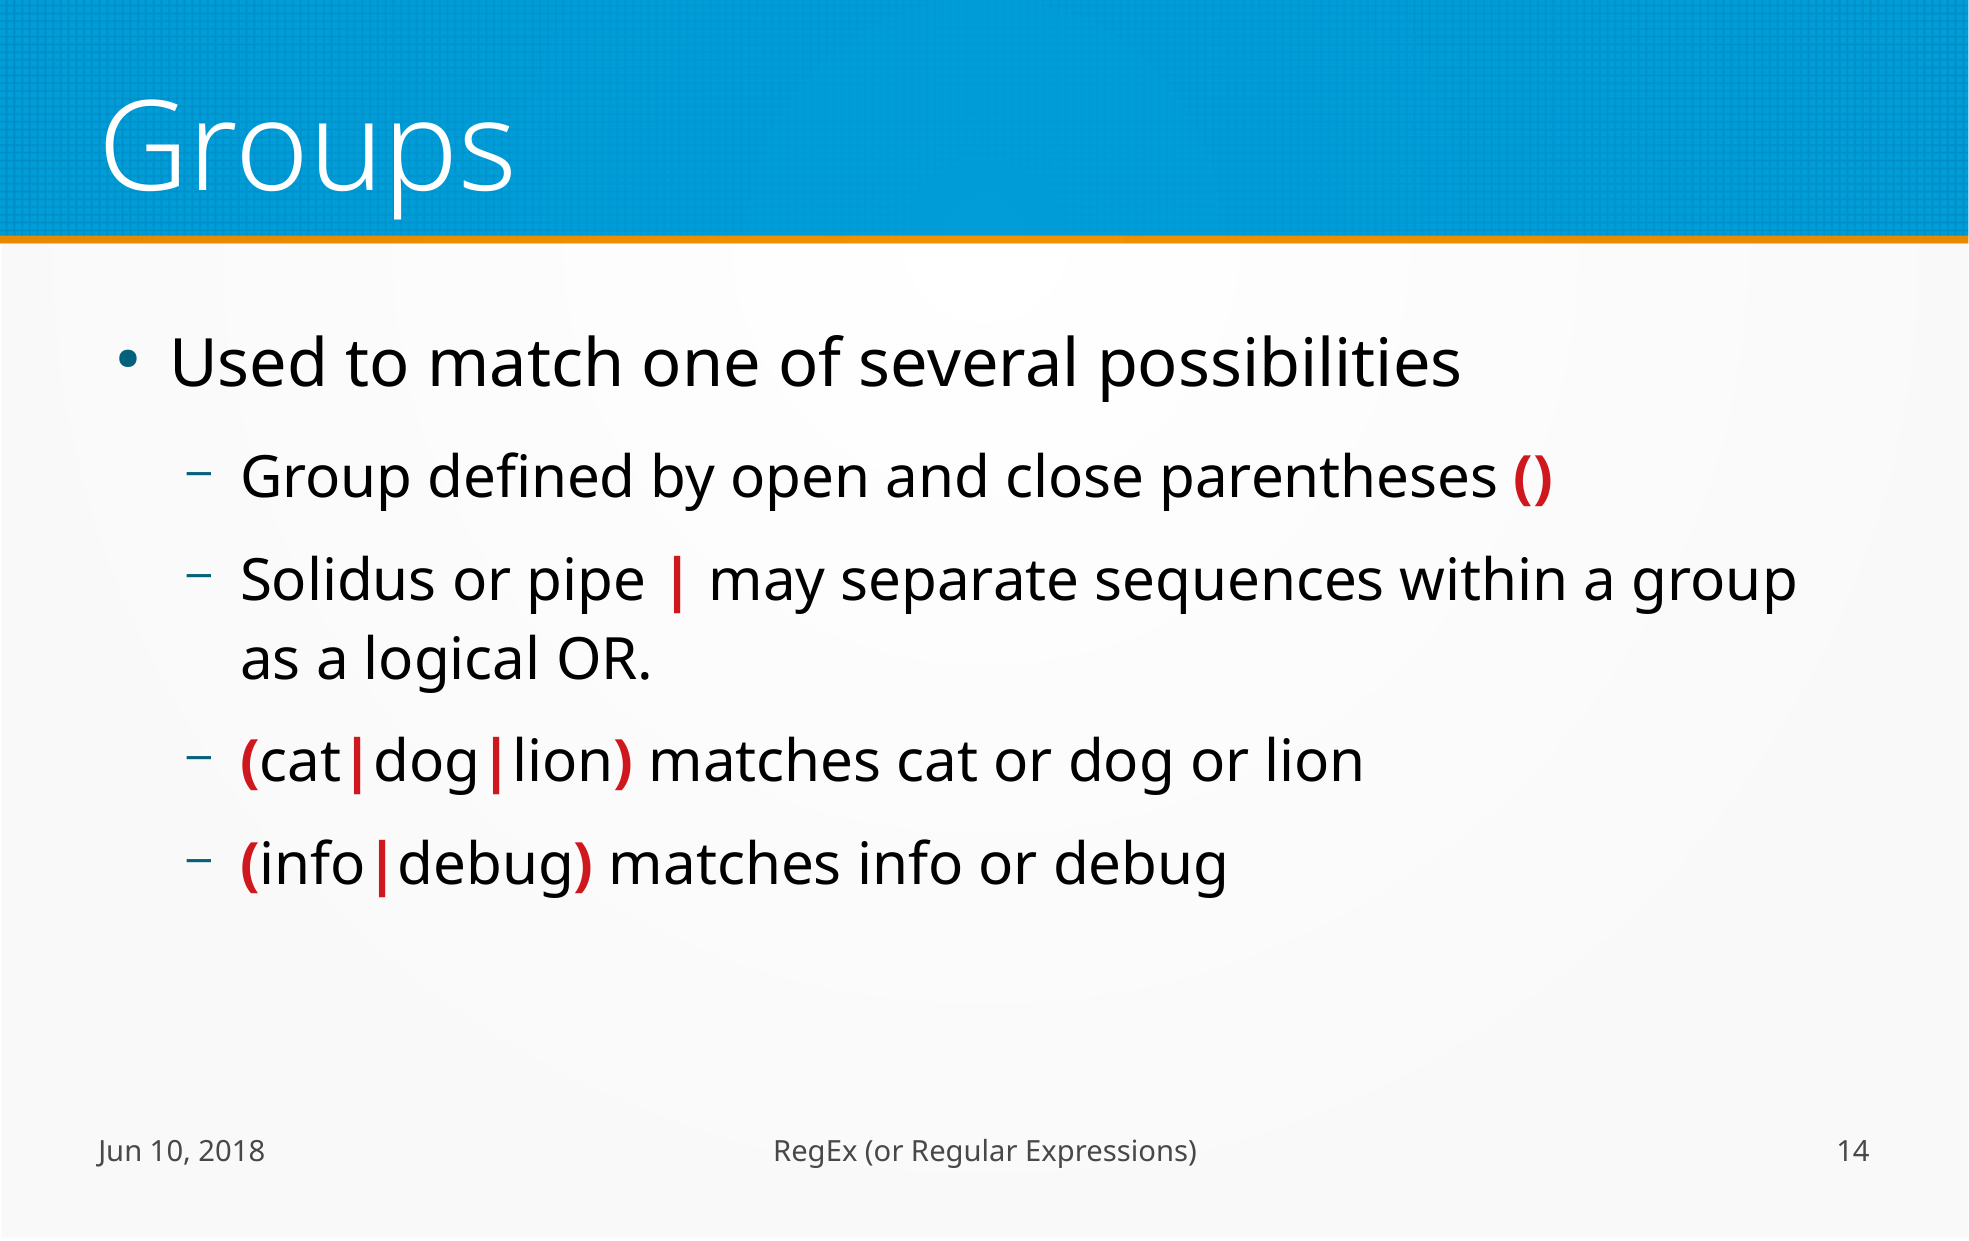

# Groups
Used to match one of several possibilities
Group defined by open and close parentheses ()
Solidus or pipe | may separate sequences within a group as a logical OR.
(cat|dog|lion) matches cat or dog or lion
(info|debug) matches info or debug
Jun 10, 2018
RegEx (or Regular Expressions)
14